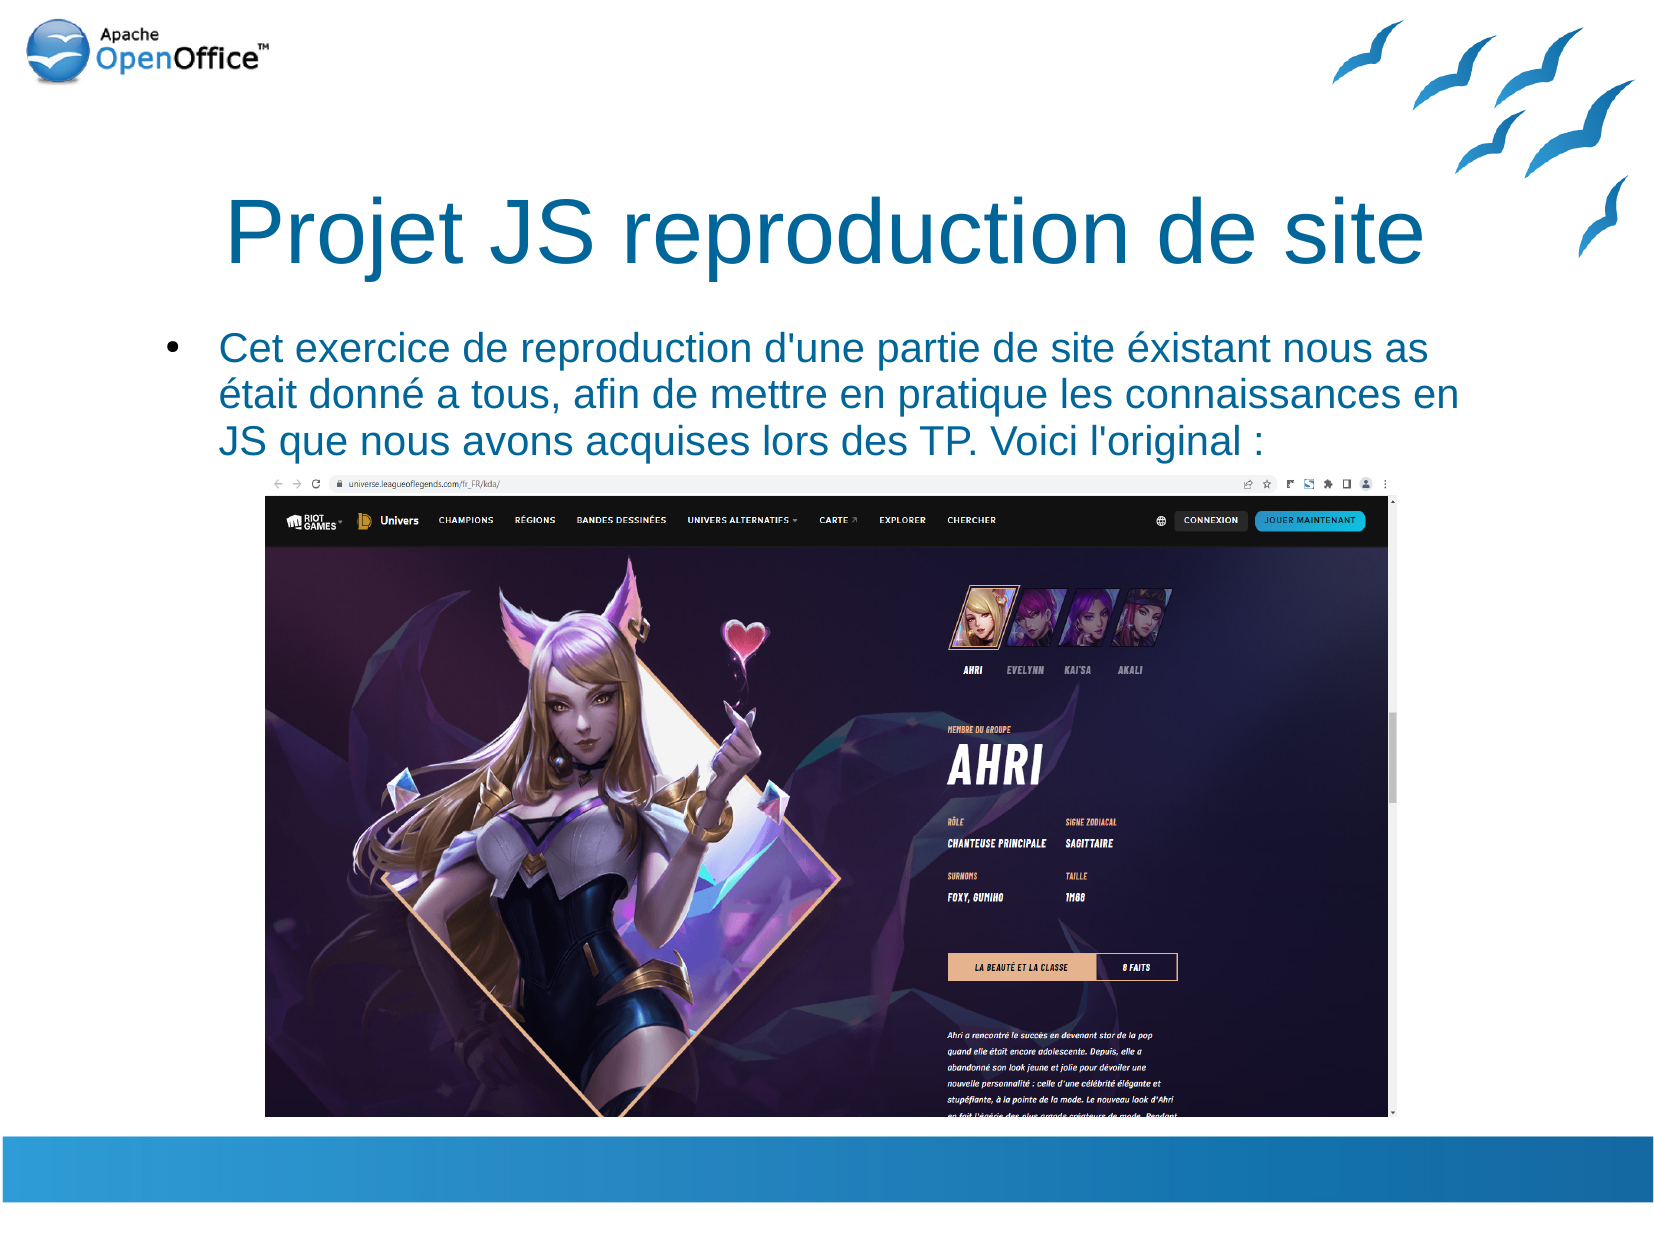

# Projet JS reproduction de site
Cet exercice de reproduction d'une partie de site éxistant nous as était donné a tous, afin de mettre en pratique les connaissances en JS que nous avons acquises lors des TP. Voici l'original :